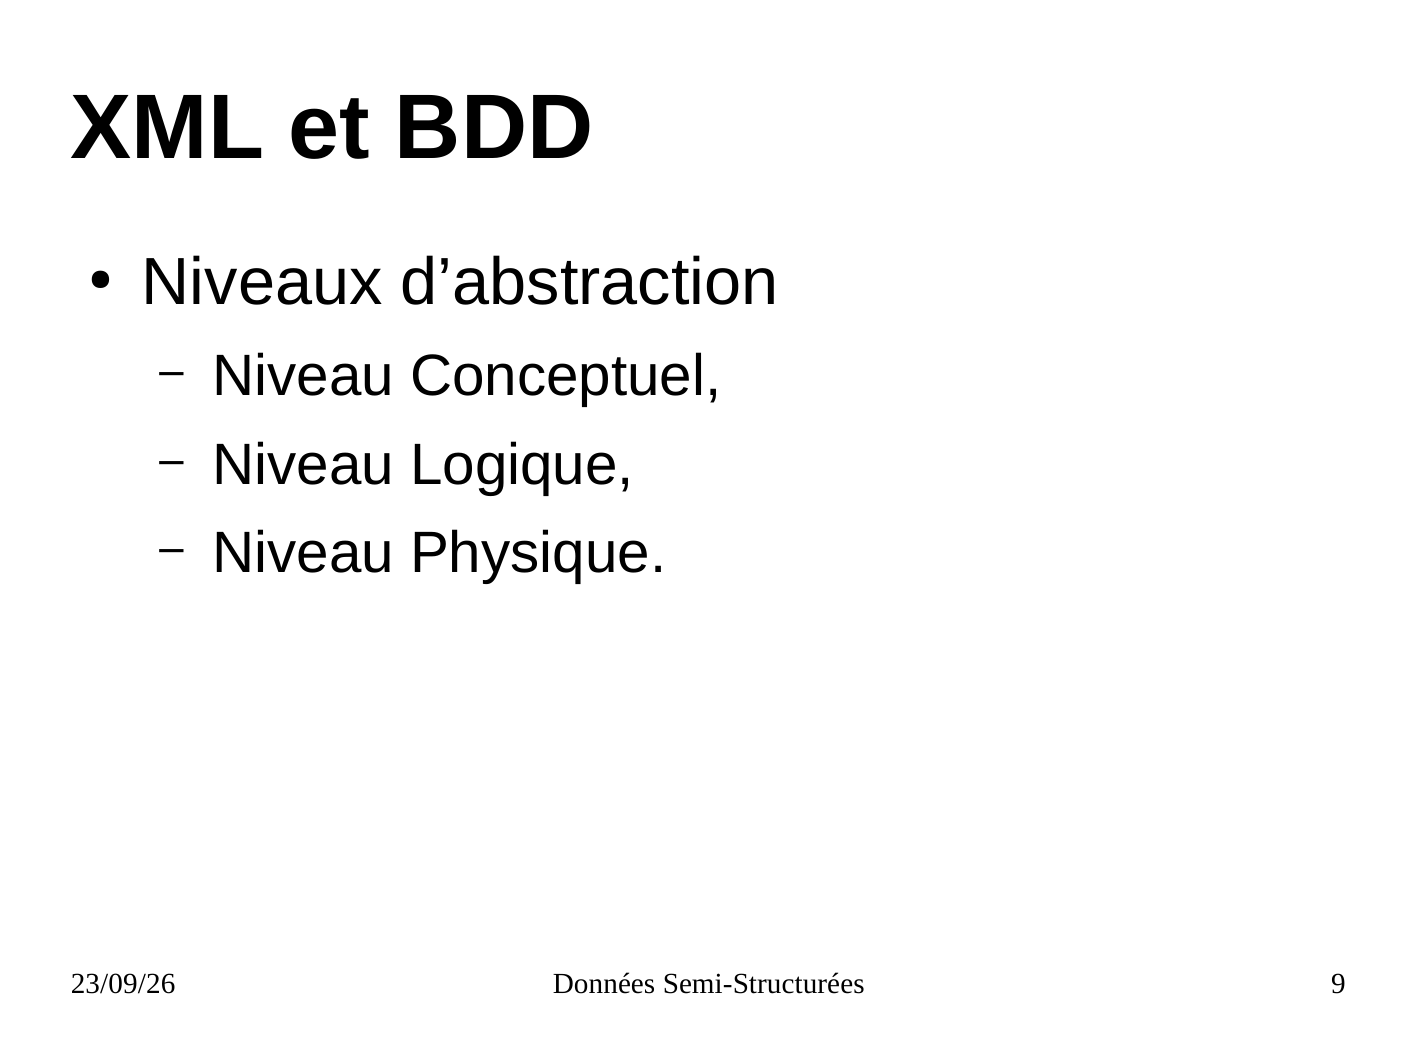

# XML et BDD
Niveaux d’abstraction
Niveau Conceptuel,
Niveau Logique,
Niveau Physique.
Données Semi-Structurées
9